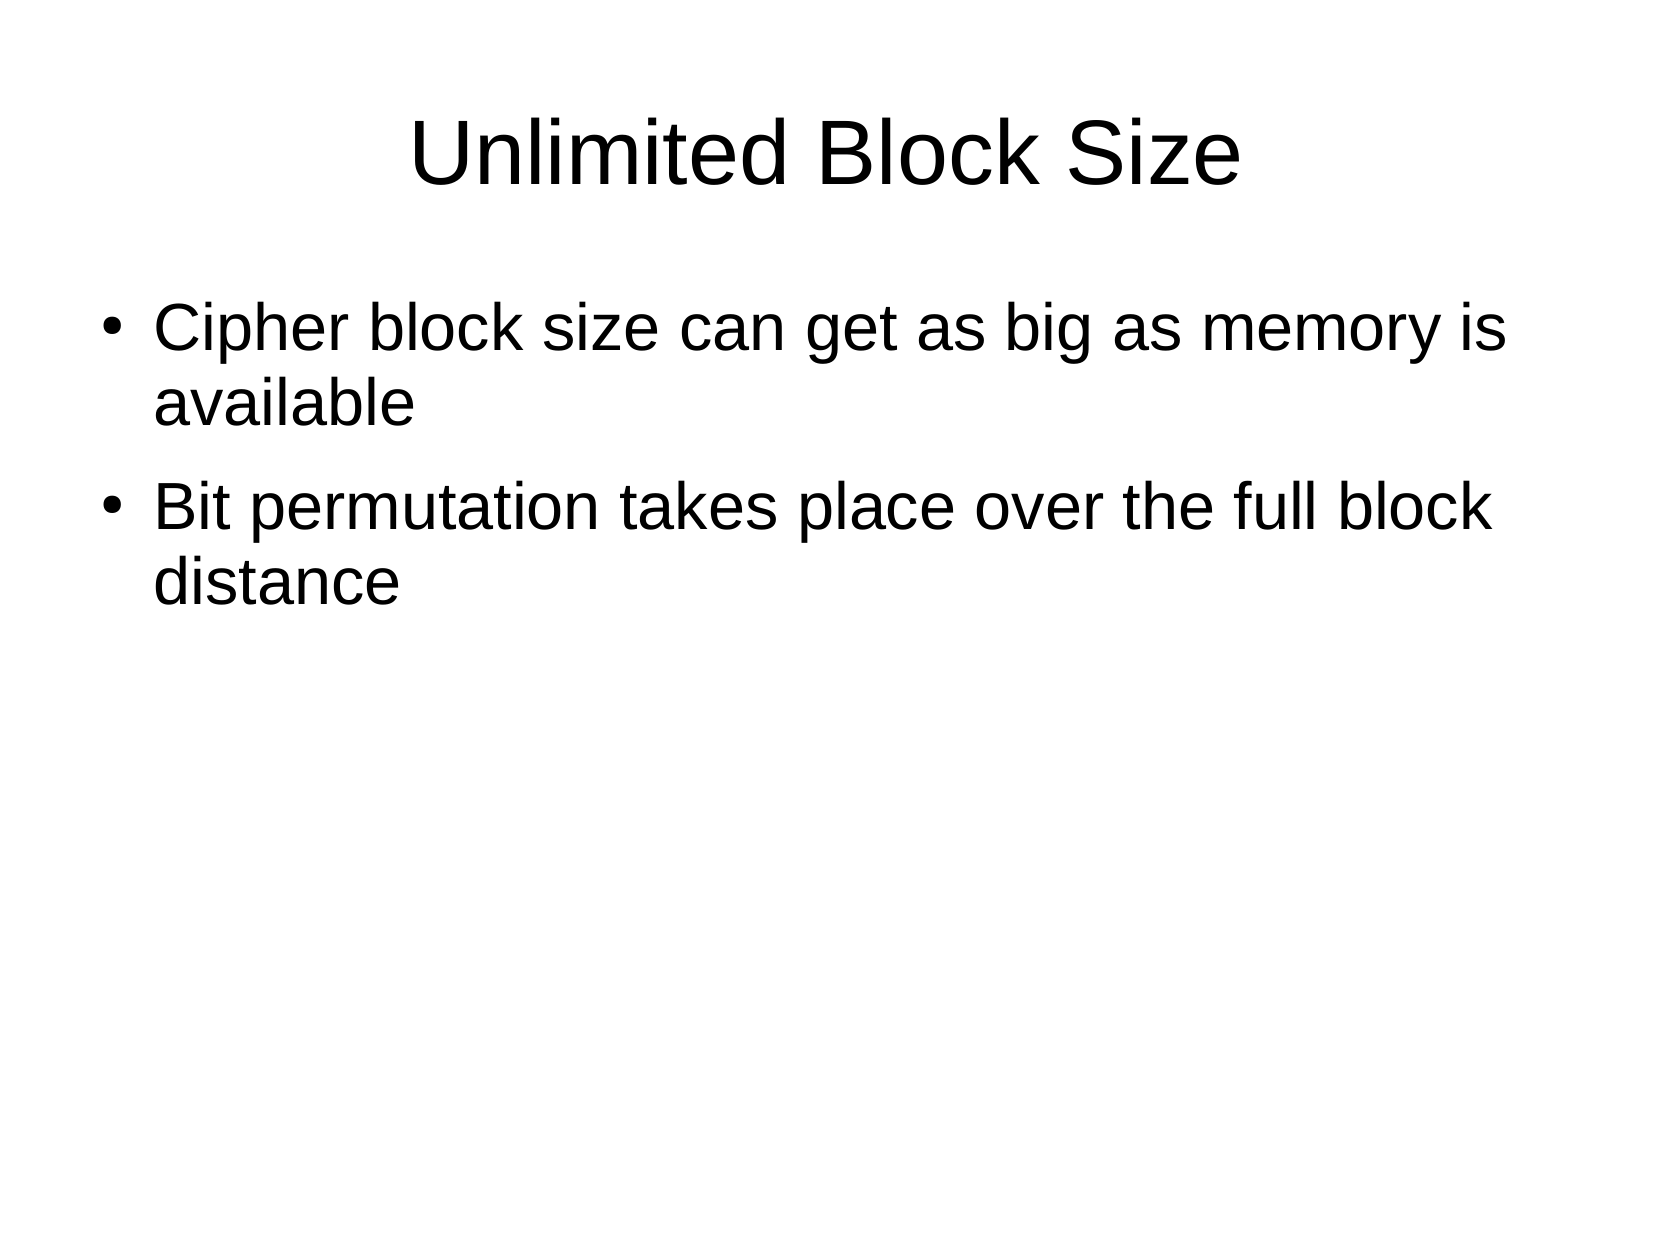

# Unlimited Block Size
Cipher block size can get as big as memory is available
Bit permutation takes place over the full block distance